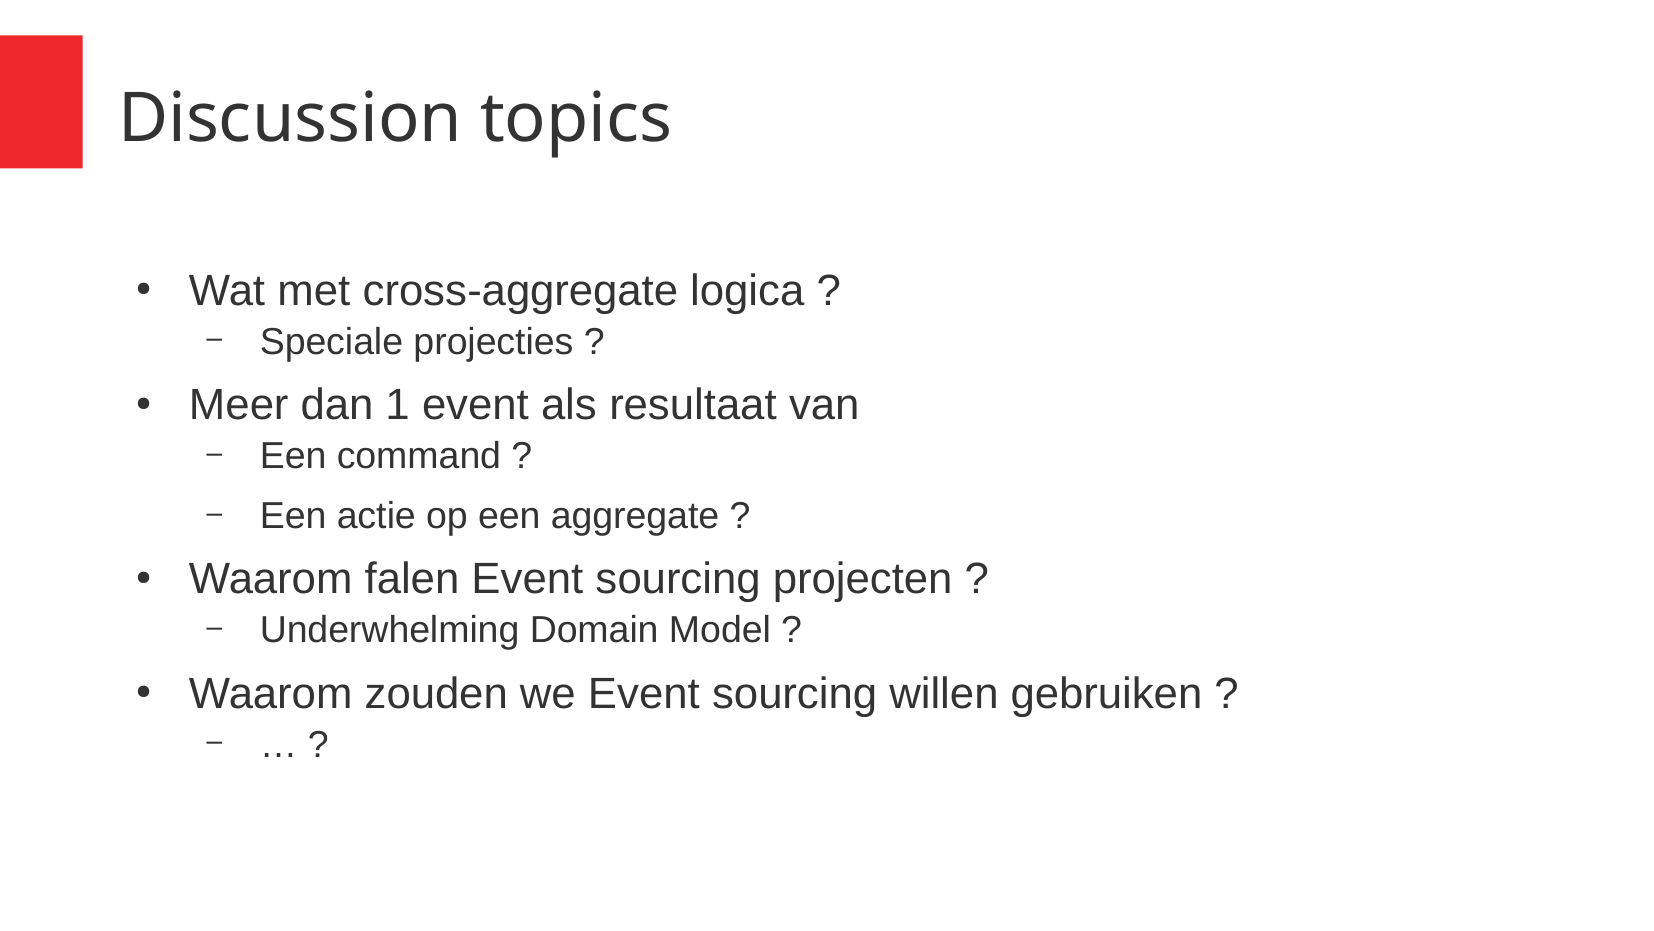

# Discussion topics
Wat met cross-aggregate logica ?
Speciale projecties ?
Meer dan 1 event als resultaat van
Een command ?
Een actie op een aggregate ?
Waarom falen Event sourcing projecten ?
Underwhelming Domain Model ?
Waarom zouden we Event sourcing willen gebruiken ?
… ?